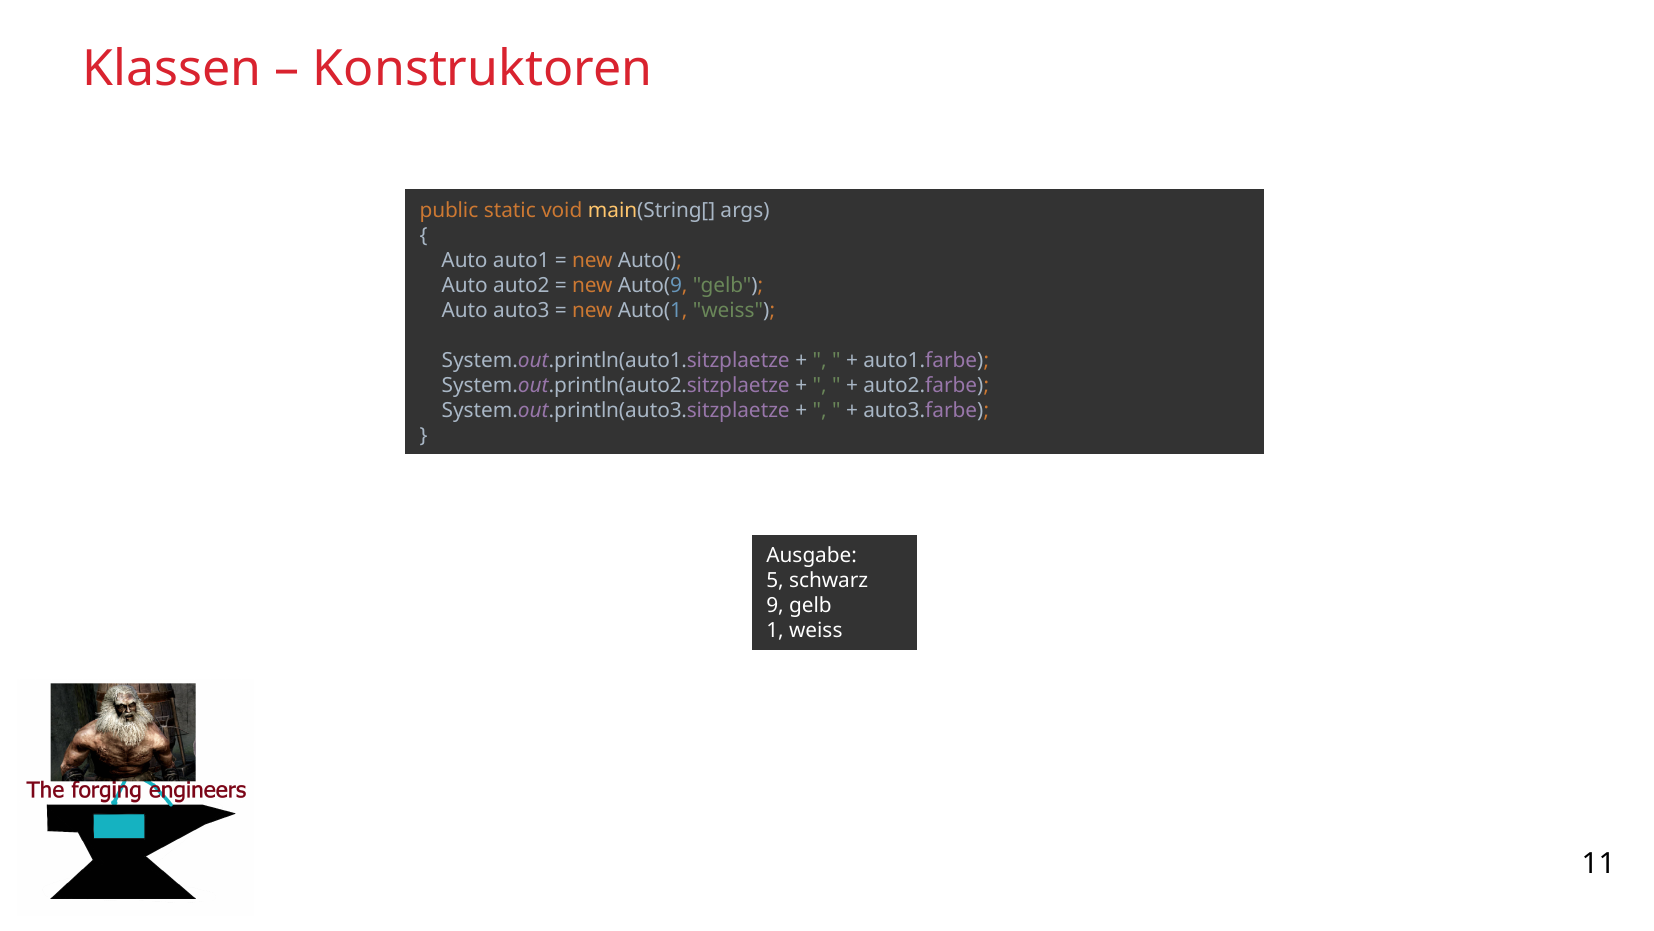

# Klassen – Konstruktoren
public static void main(String[] args)
{
 Auto auto1 = new Auto();
 Auto auto2 = new Auto(9, "gelb");
 Auto auto3 = new Auto(1, "weiss");
 System.out.println(auto1.sitzplaetze + ", " + auto1.farbe);
 System.out.println(auto2.sitzplaetze + ", " + auto2.farbe);
 System.out.println(auto3.sitzplaetze + ", " + auto3.farbe);
}
Ausgabe:
5, schwarz
9, gelb
1, weiss